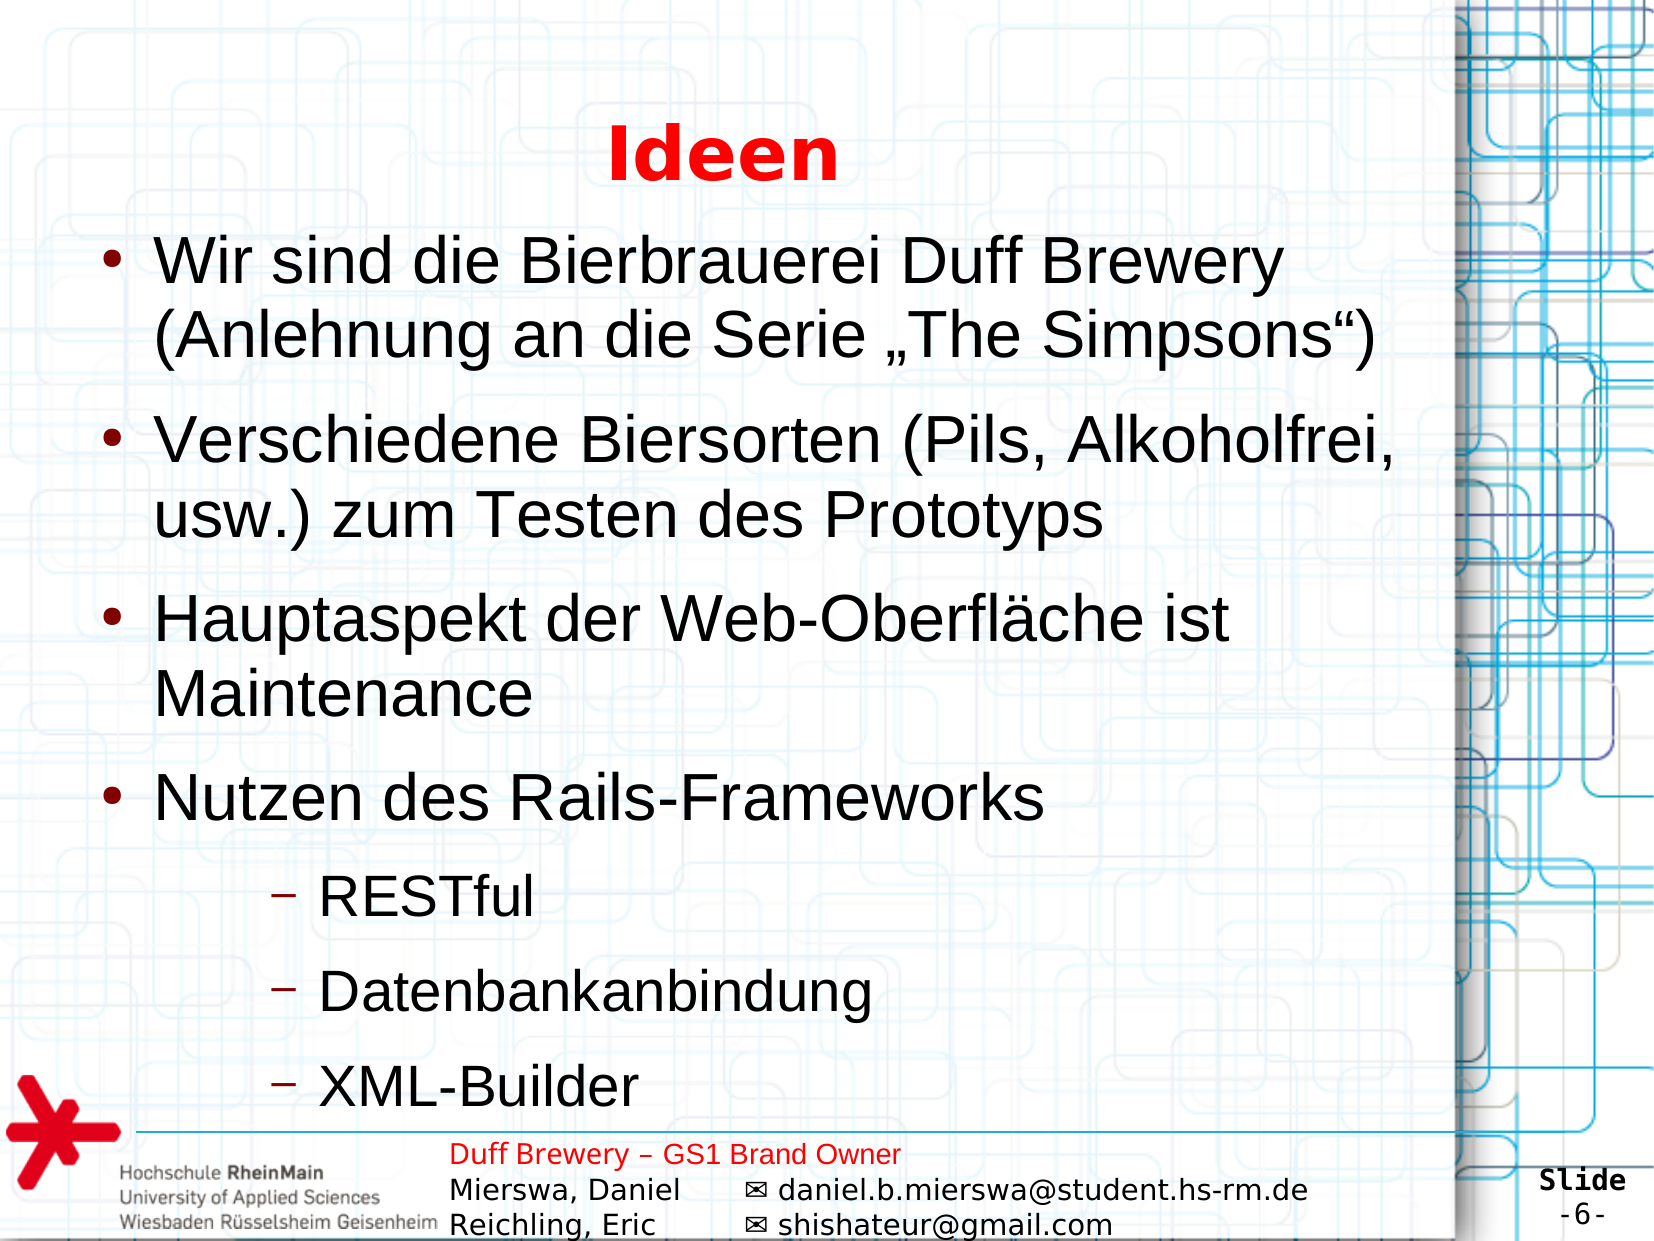

# Ideen
Wir sind die Bierbrauerei Duff Brewery (Anlehnung an die Serie „The Simpsons“)
Verschiedene Biersorten (Pils, Alkoholfrei, usw.) zum Testen des Prototyps
Hauptaspekt der Web-Oberfläche ist Maintenance
Nutzen des Rails-Frameworks
RESTful
Datenbankanbindung
XML-Builder
6